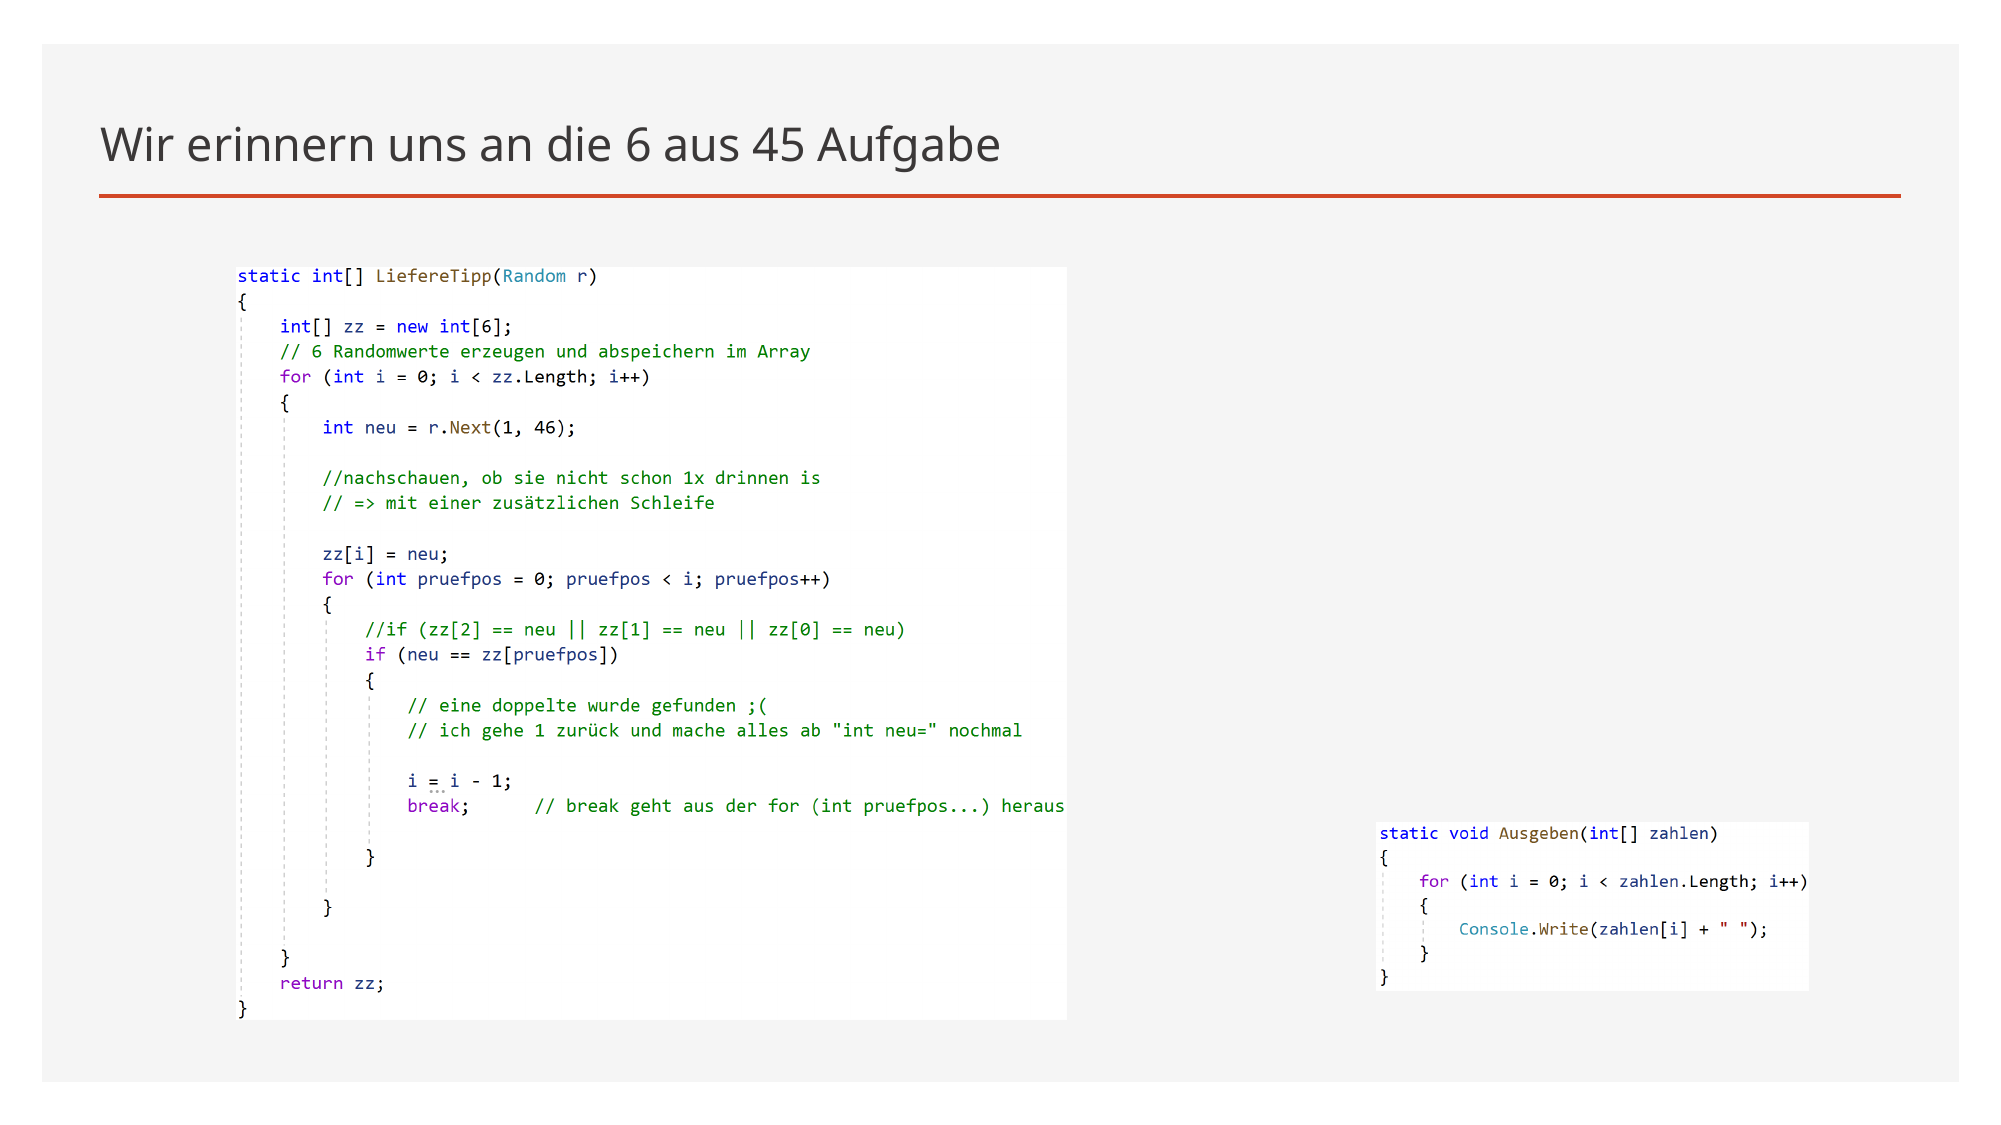

# Wir erinnern uns an die 6 aus 45 Aufgabe